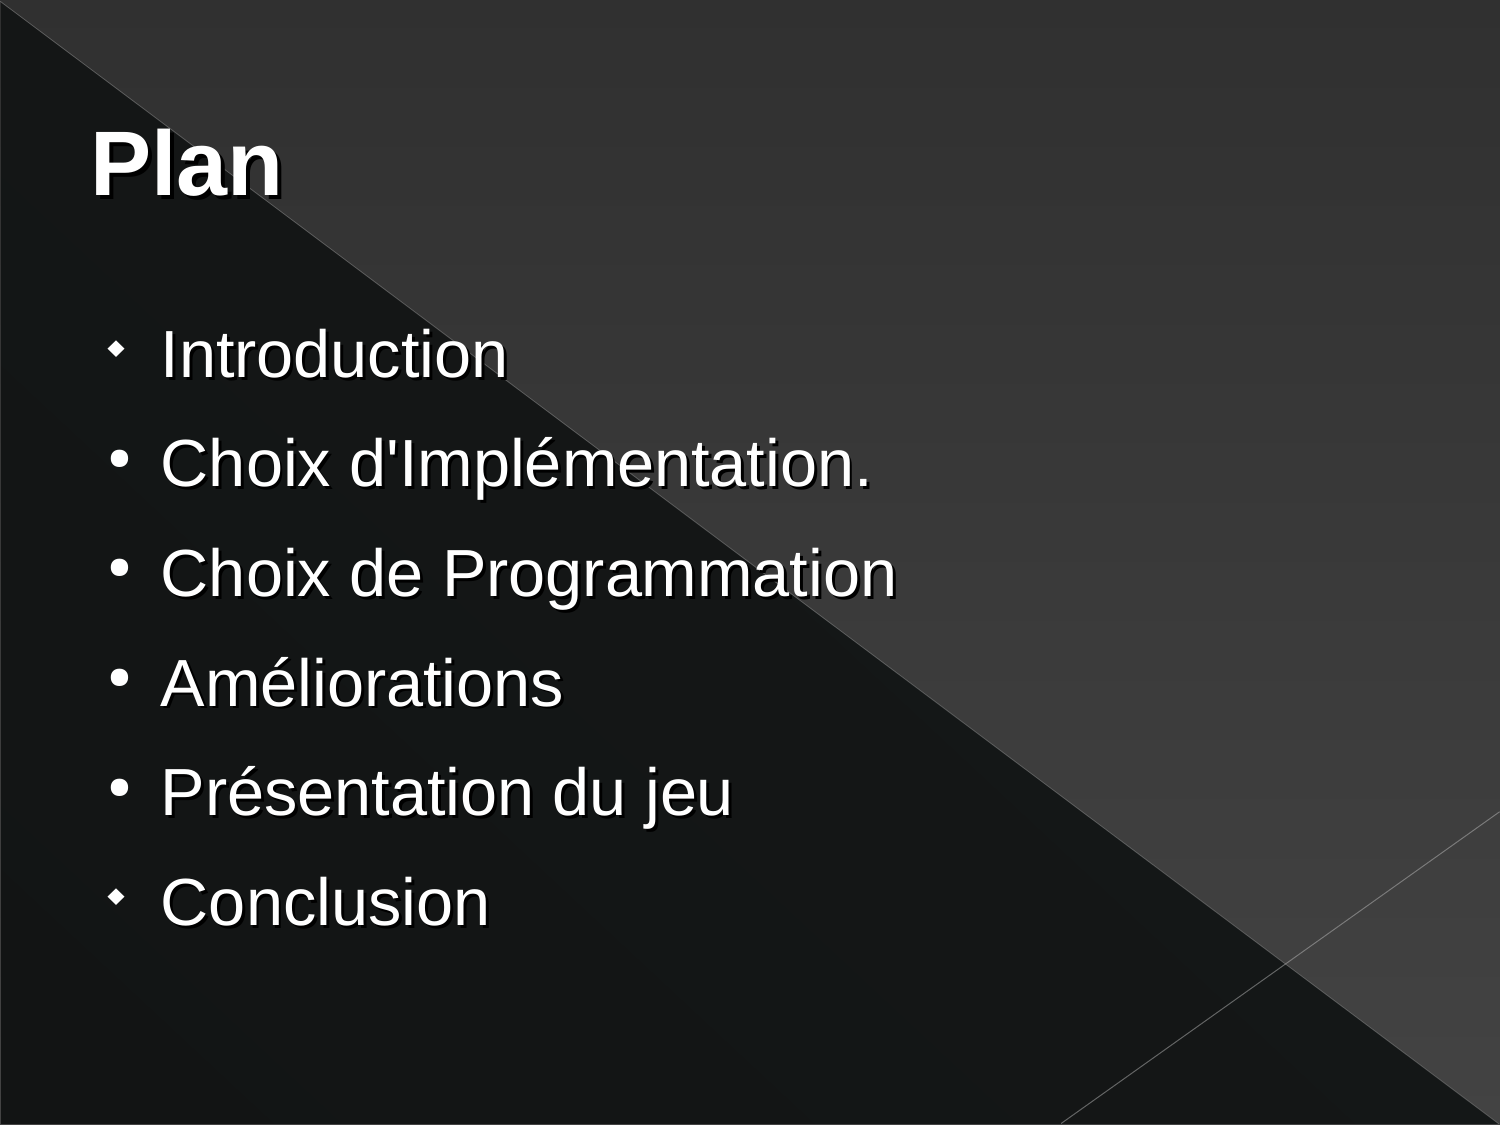

# Plan
Introduction
Choix d'Implémentation.
Choix de Programmation
Améliorations
Présentation du jeu
Conclusion